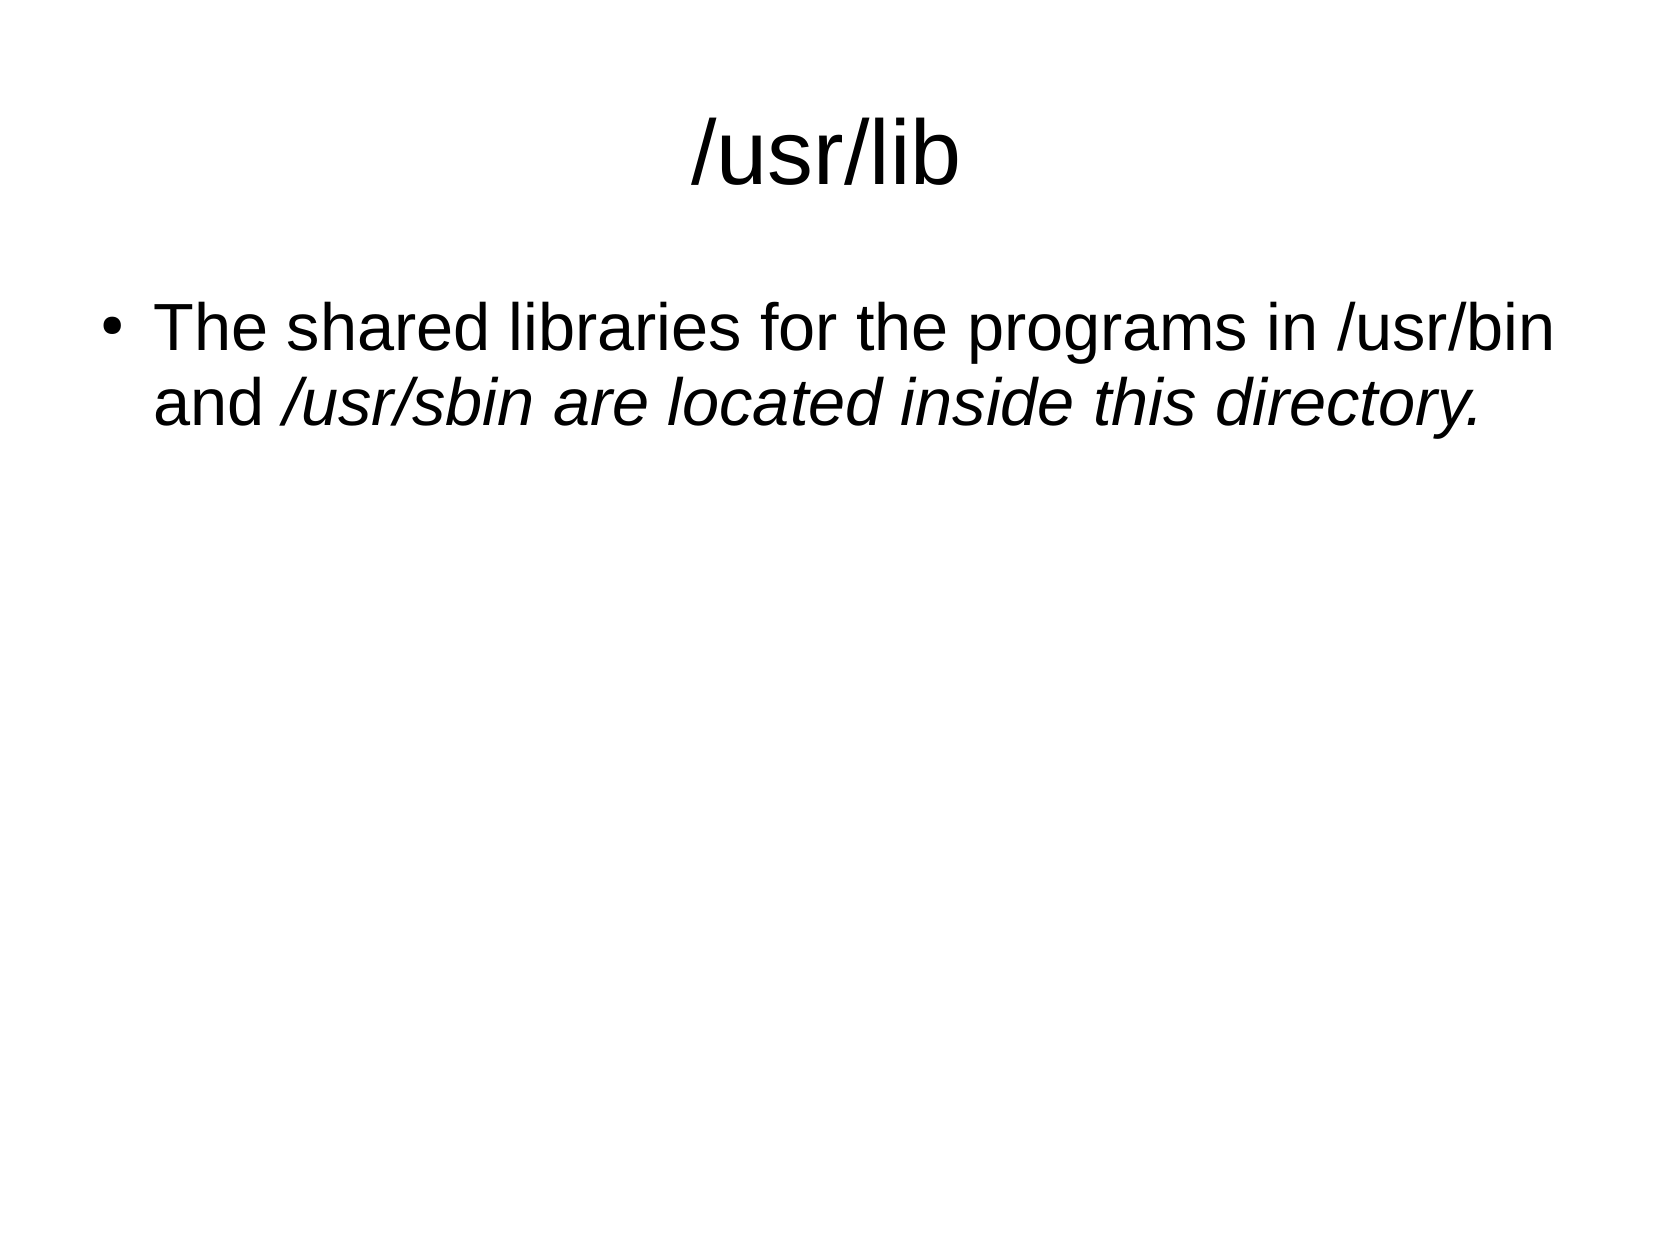

# /usr/lib
The shared libraries for the programs in /usr/bin and /usr/sbin are located inside this directory.